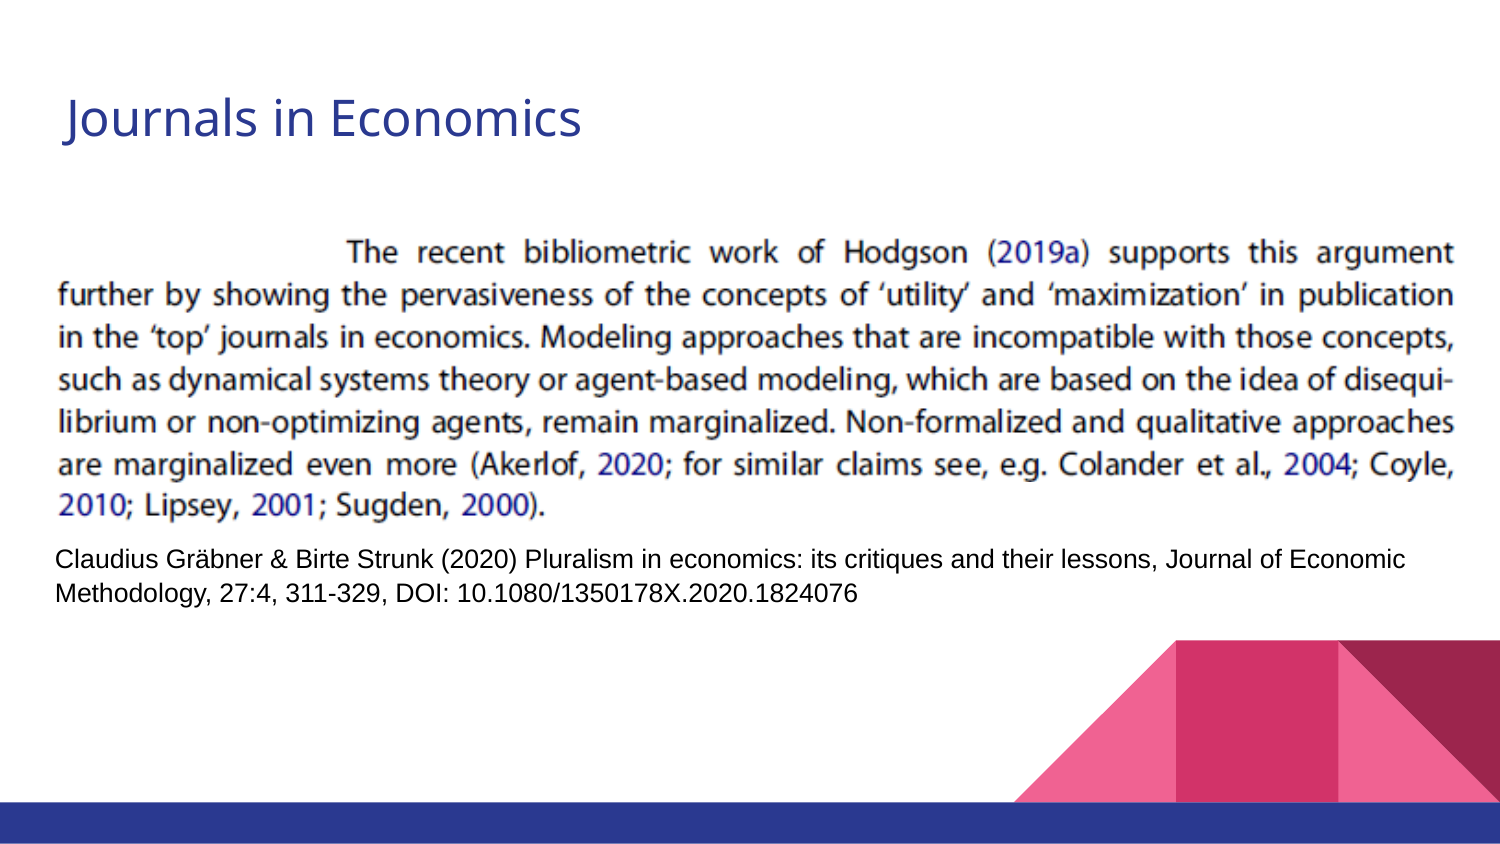

# Journals in Economics
Claudius Gräbner & Birte Strunk (2020) Pluralism in economics: its critiques and their lessons, Journal of Economic Methodology, 27:4, 311-329, DOI: 10.1080/1350178X.2020.1824076